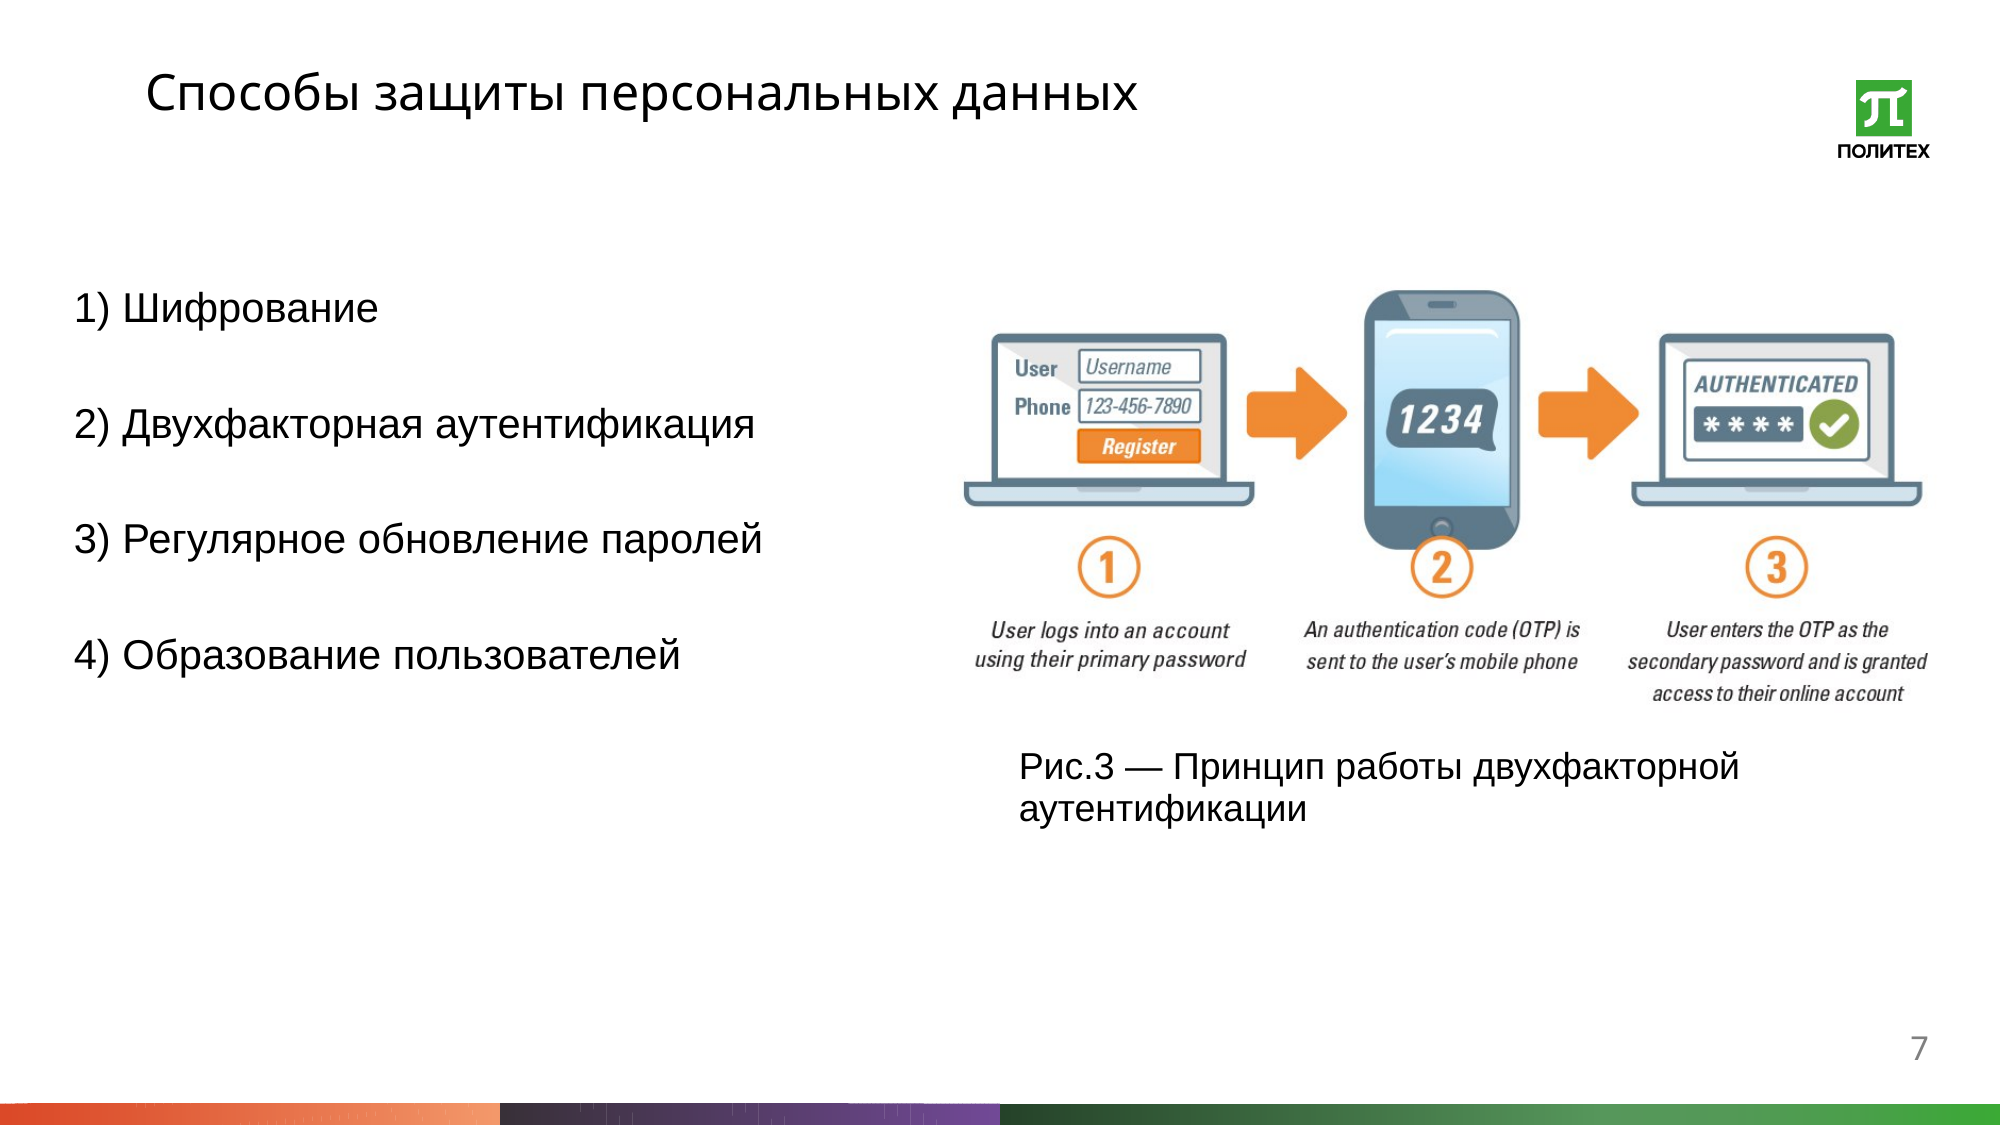

Способы защиты персональных данных
1) Шифрование
2) Двухфакторная аутентификация
3) Регулярное обновление паролей
4) Образование пользователей
Рис.3 — Принцип работы двухфакторной аутентификации